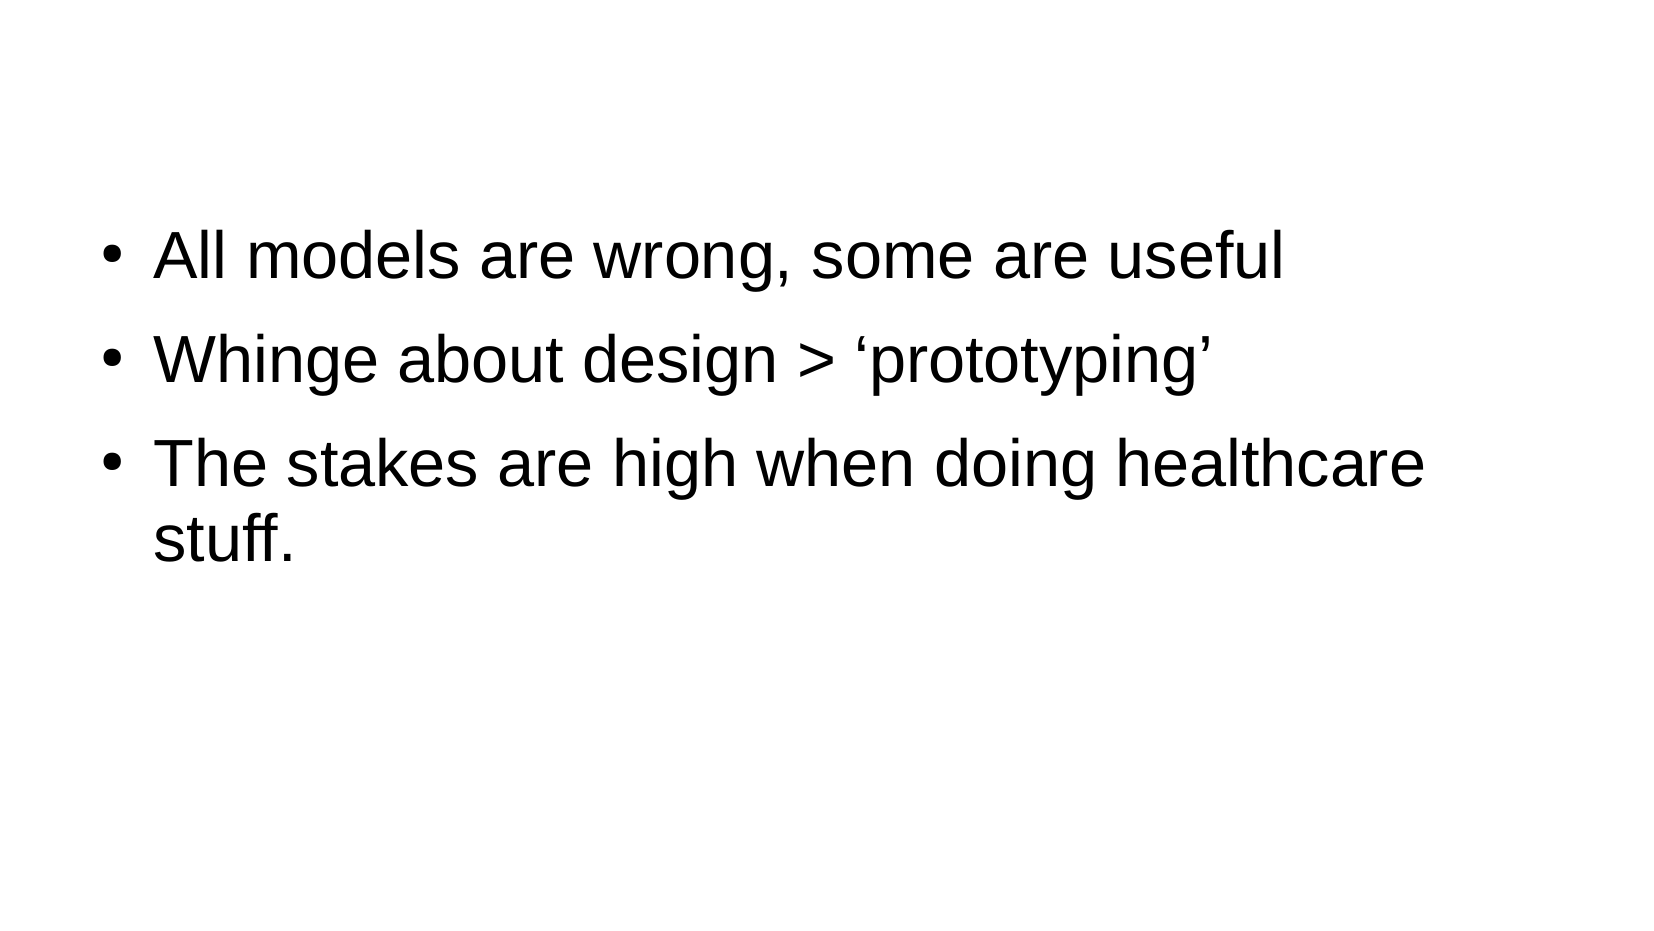

# All models are wrong, some are useful
Whinge about design > ‘prototyping’
The stakes are high when doing healthcare stuff.